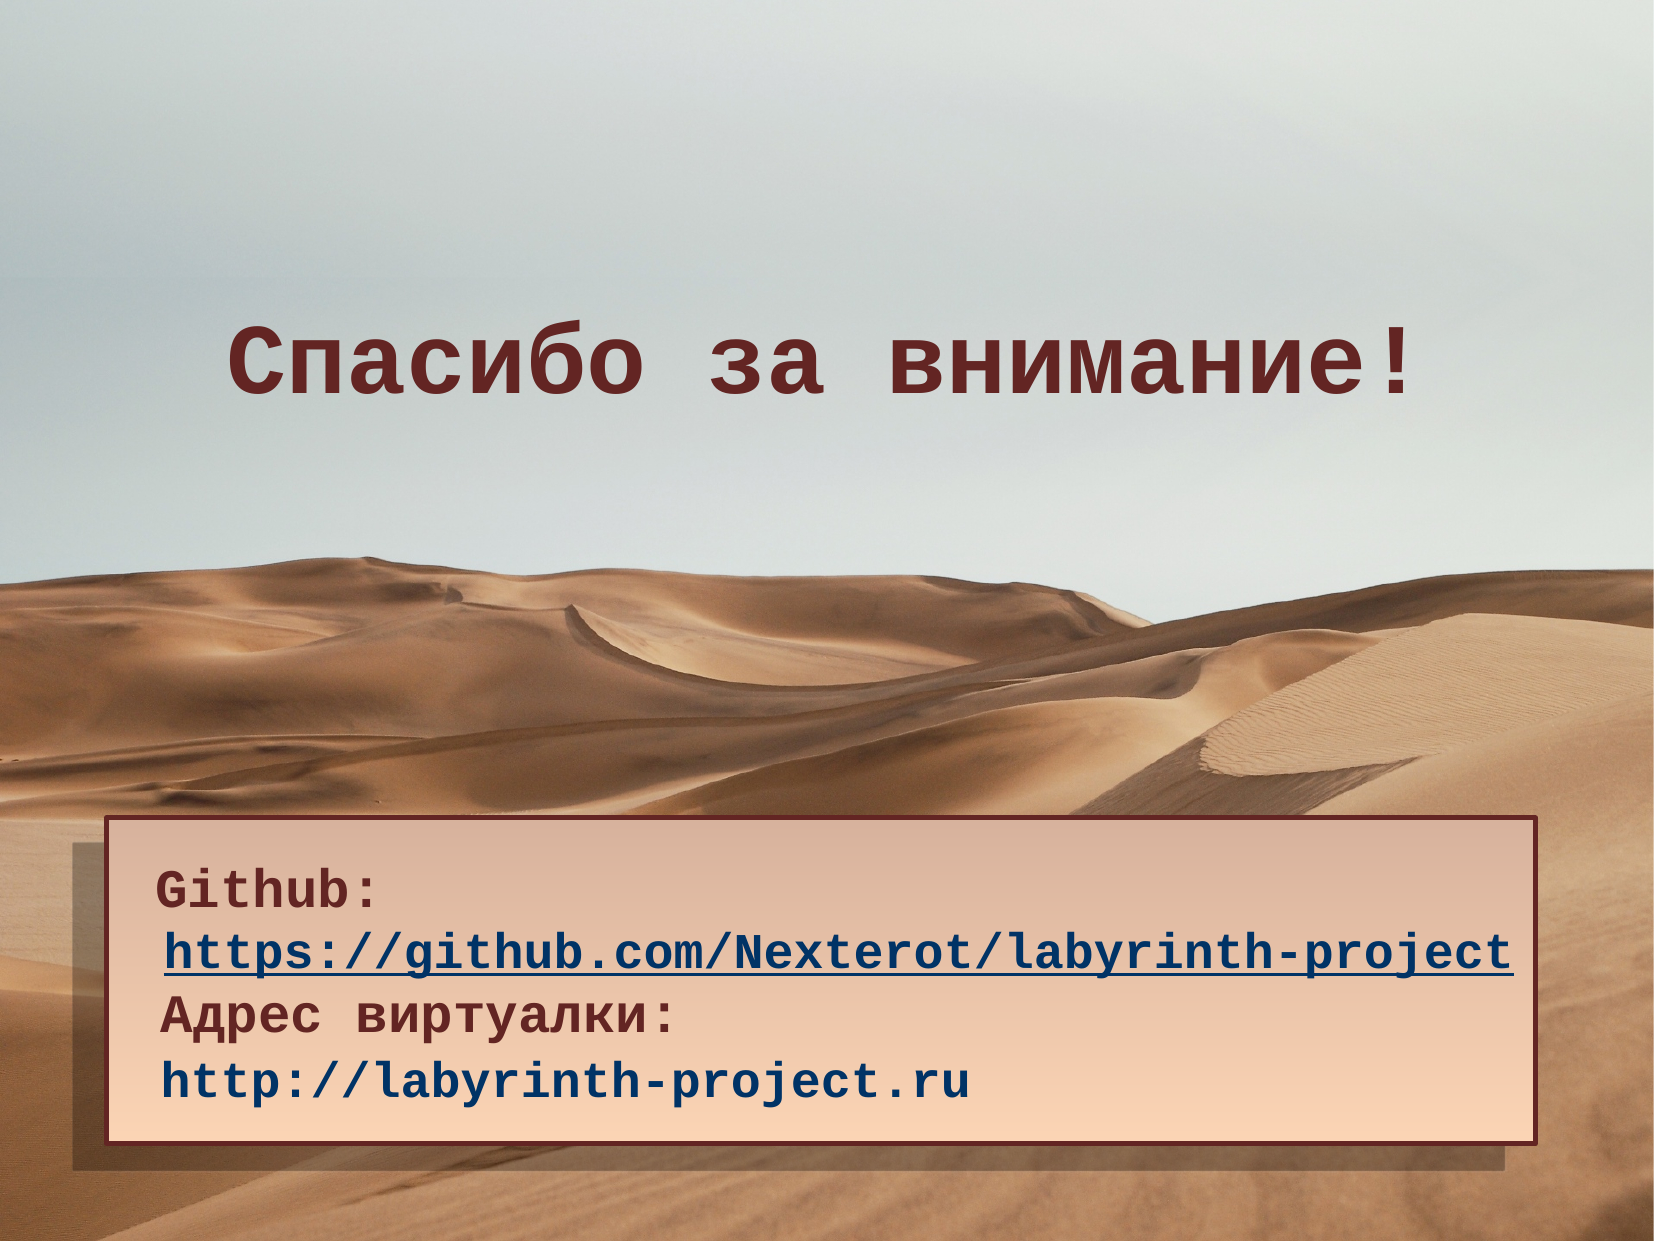

# Спасибо за внимание!
Github:
https://github.com/Nexterot/labyrinth-project
 Адрес виртуалки:
 http://labyrinth-project.ru